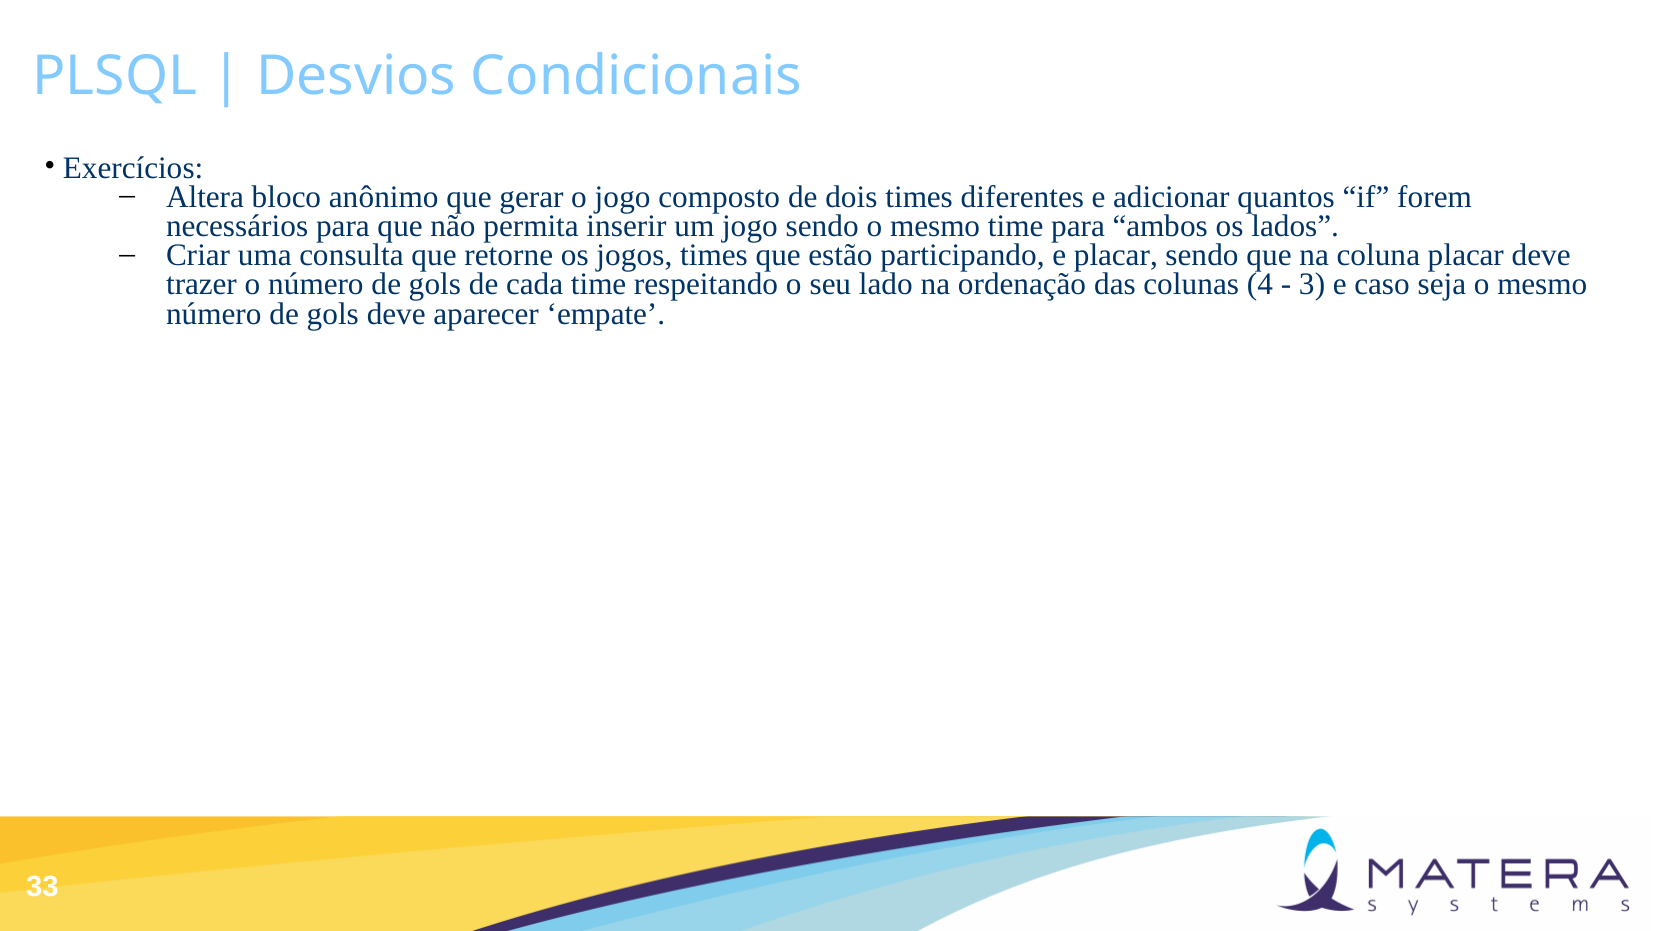

# PLSQL | Desvios Condicionais
 Exercícios:
Altera bloco anônimo que gerar o jogo composto de dois times diferentes e adicionar quantos “if” forem necessários para que não permita inserir um jogo sendo o mesmo time para “ambos os lados”.
Criar uma consulta que retorne os jogos, times que estão participando, e placar, sendo que na coluna placar deve trazer o número de gols de cada time respeitando o seu lado na ordenação das colunas (4 - 3) e caso seja o mesmo número de gols deve aparecer ‘empate’.